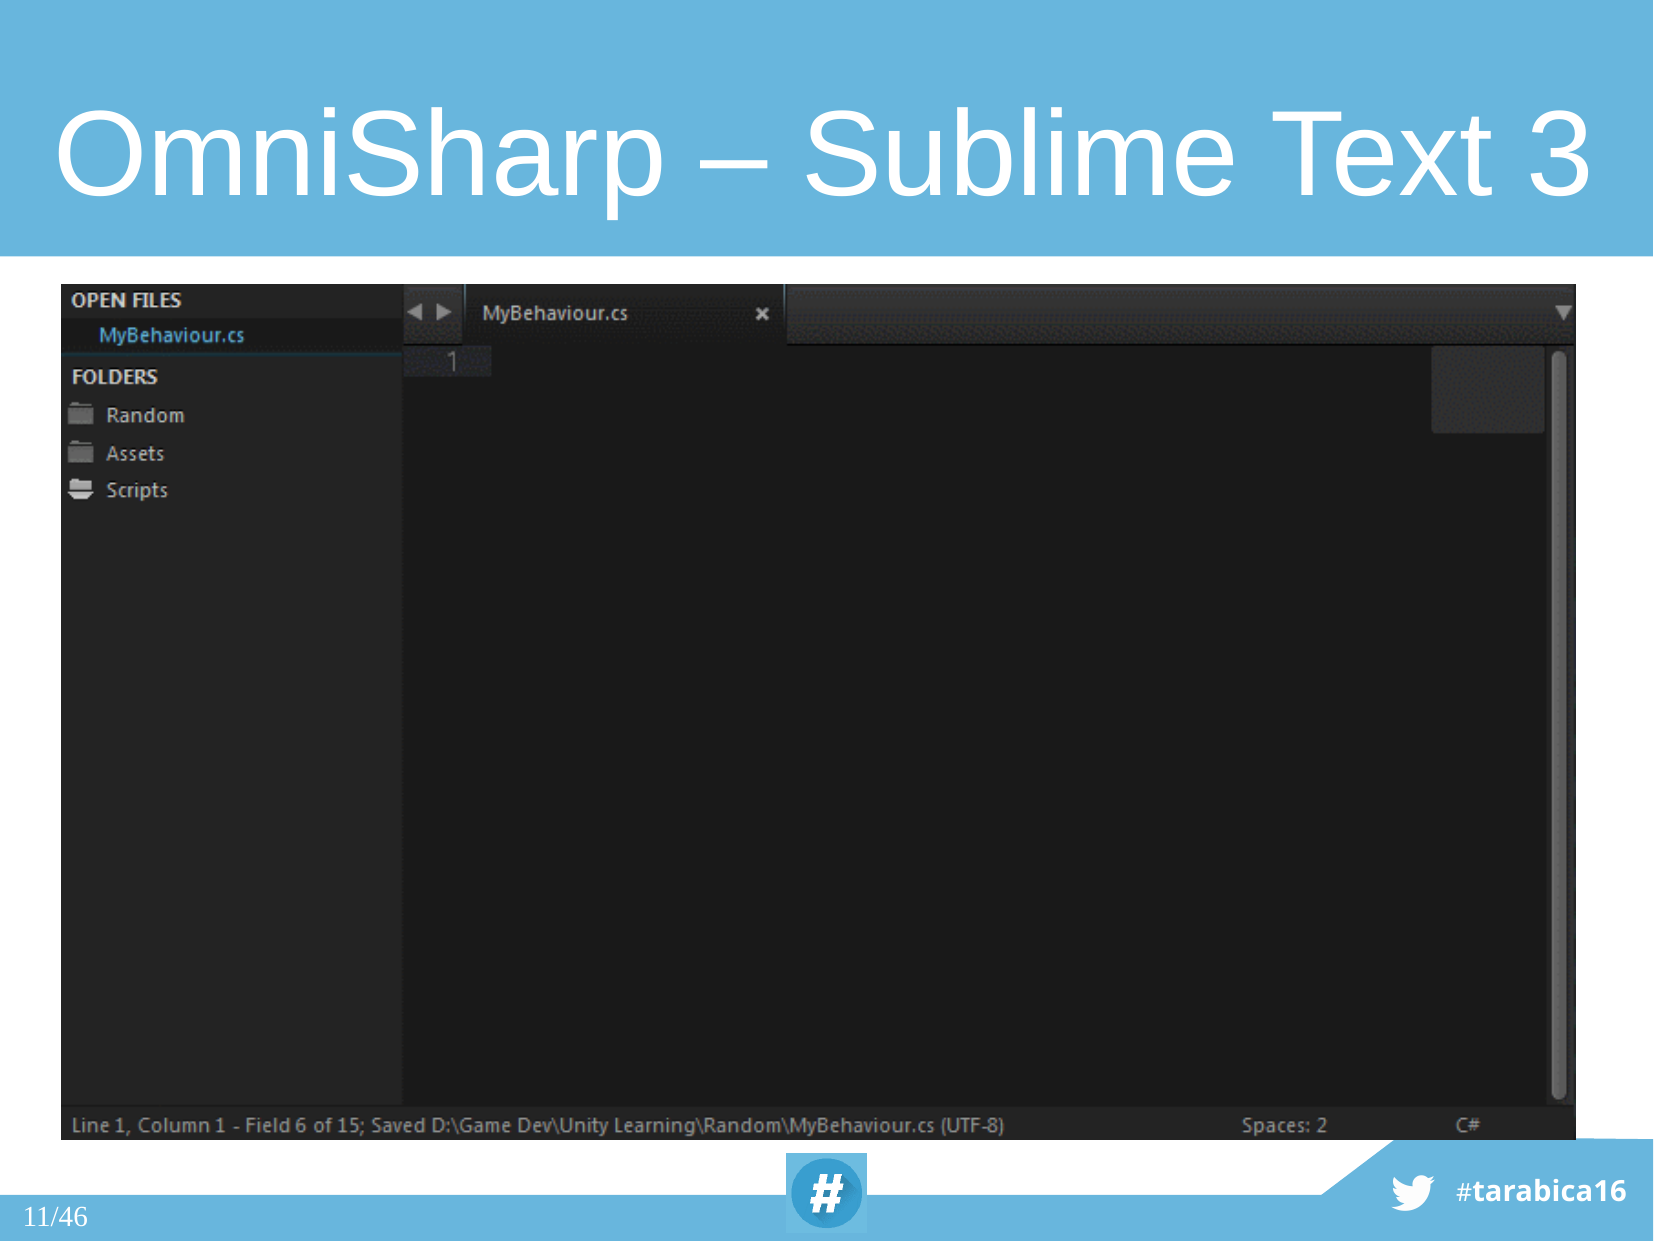

# OmniSharp – Sublime Text 3
11